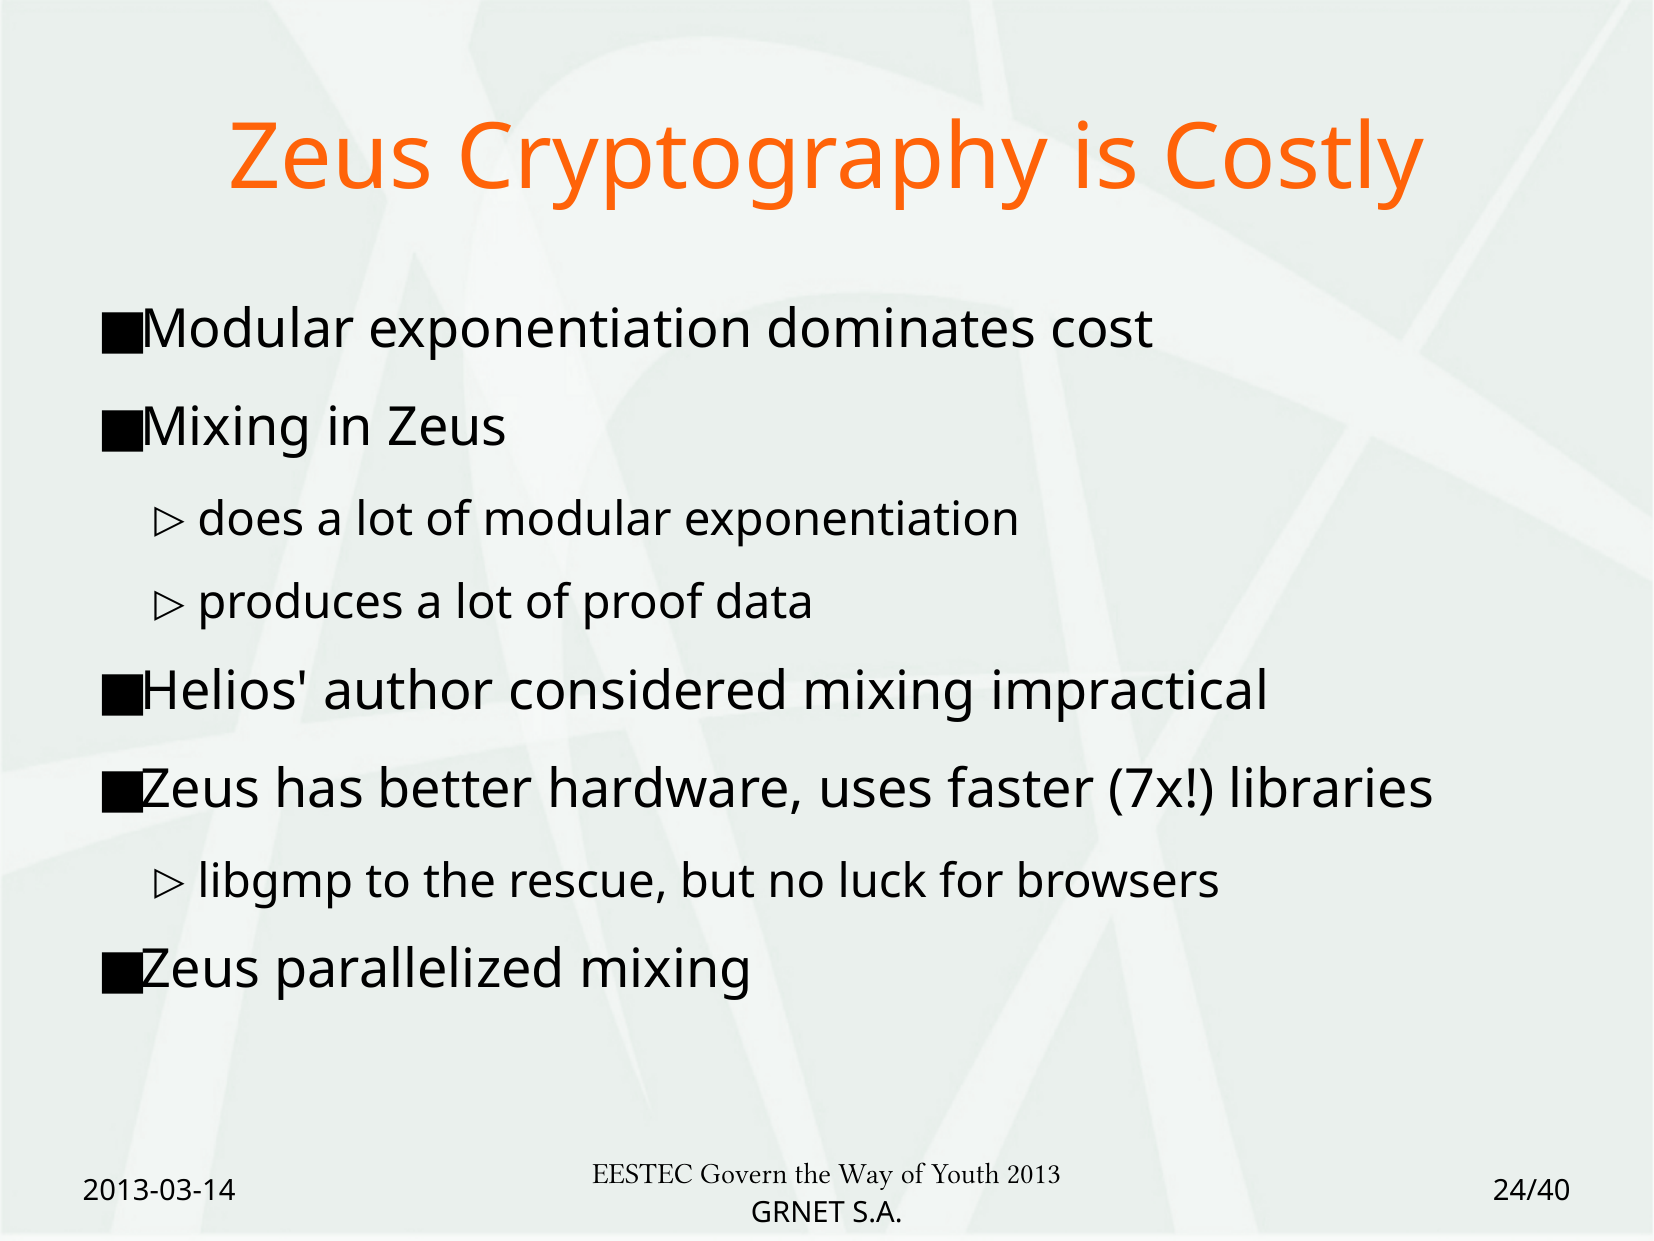

# Zeus Cryptography is Costly
Modular exponentiation dominates cost
Mixing in Zeus
does a lot of modular exponentiation
produces a lot of proof data
Helios' author considered mixing impractical
Zeus has better hardware, uses faster (7x!) libraries
libgmp to the rescue, but no luck for browsers
Zeus parallelized mixing
GRNET S.A.
2013-03-14
24